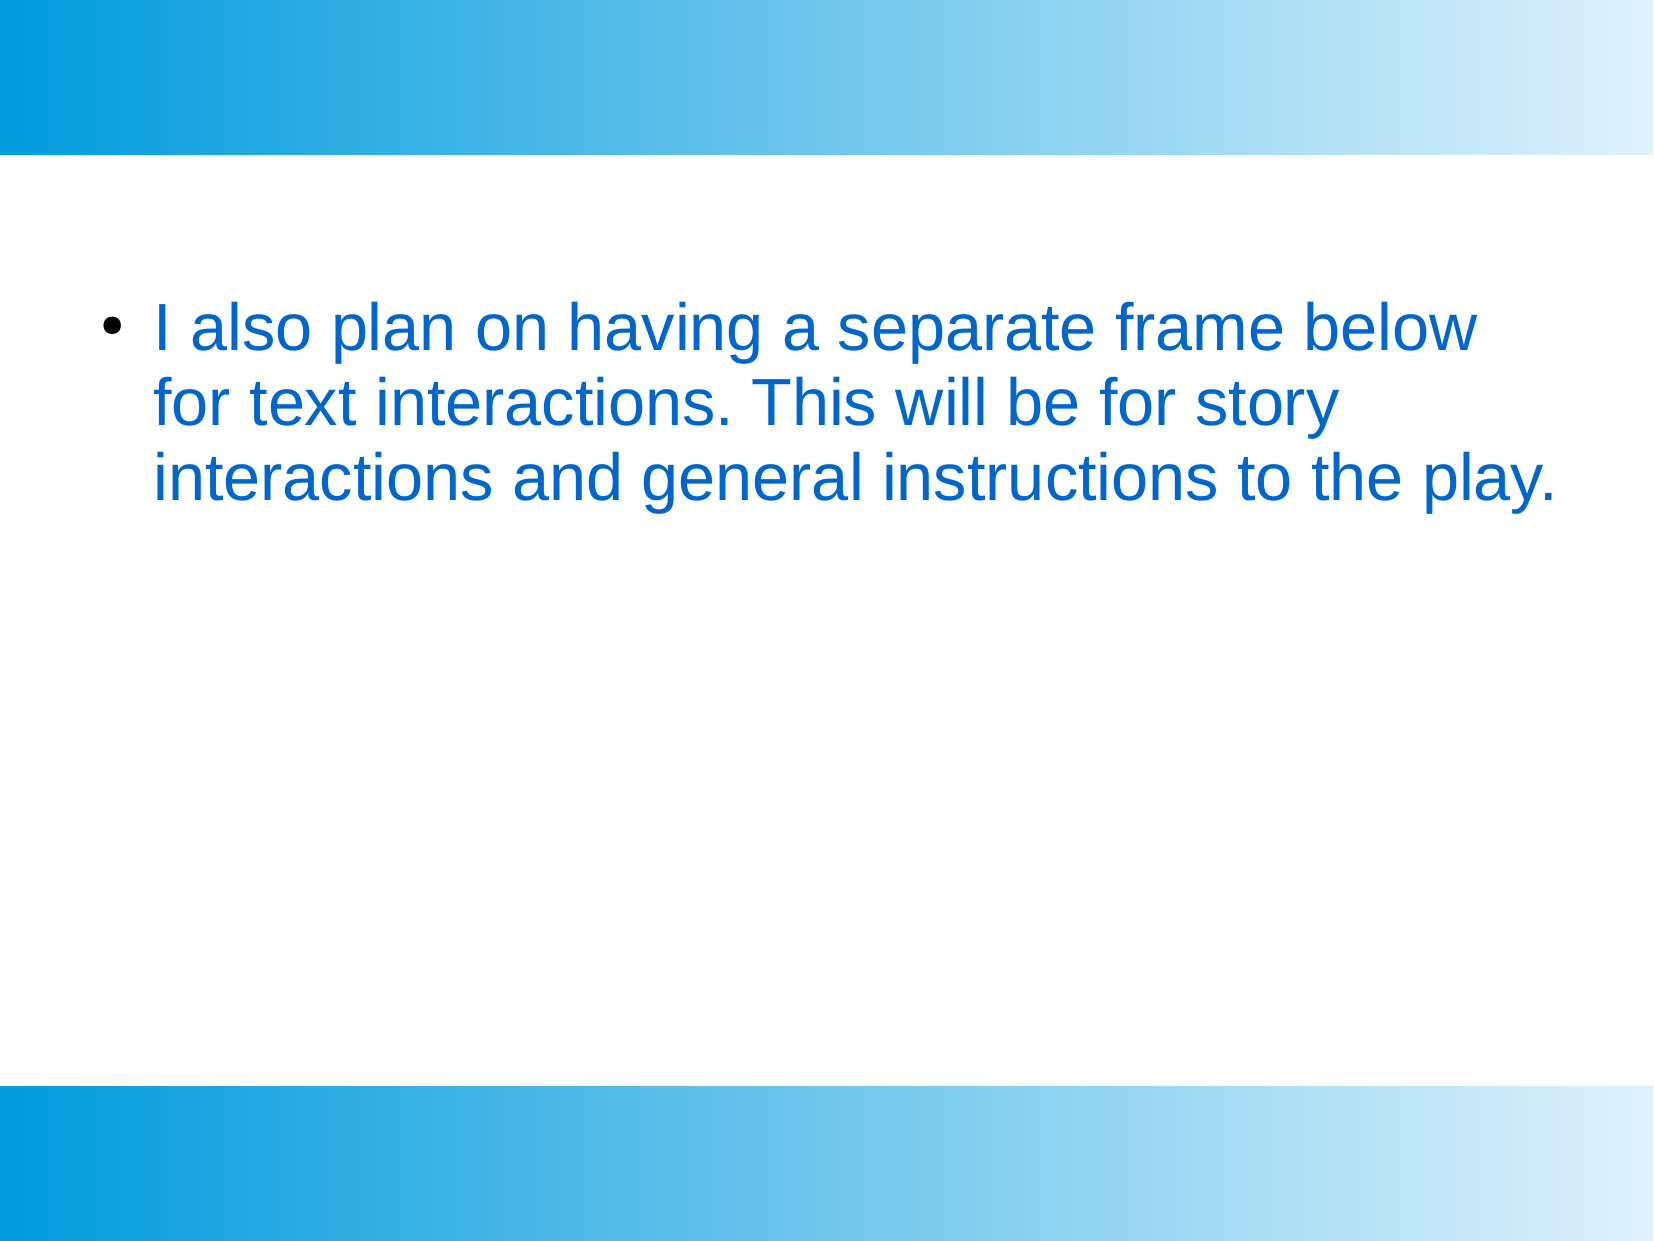

#
I also plan on having a separate frame below for text interactions. This will be for story interactions and general instructions to the play.